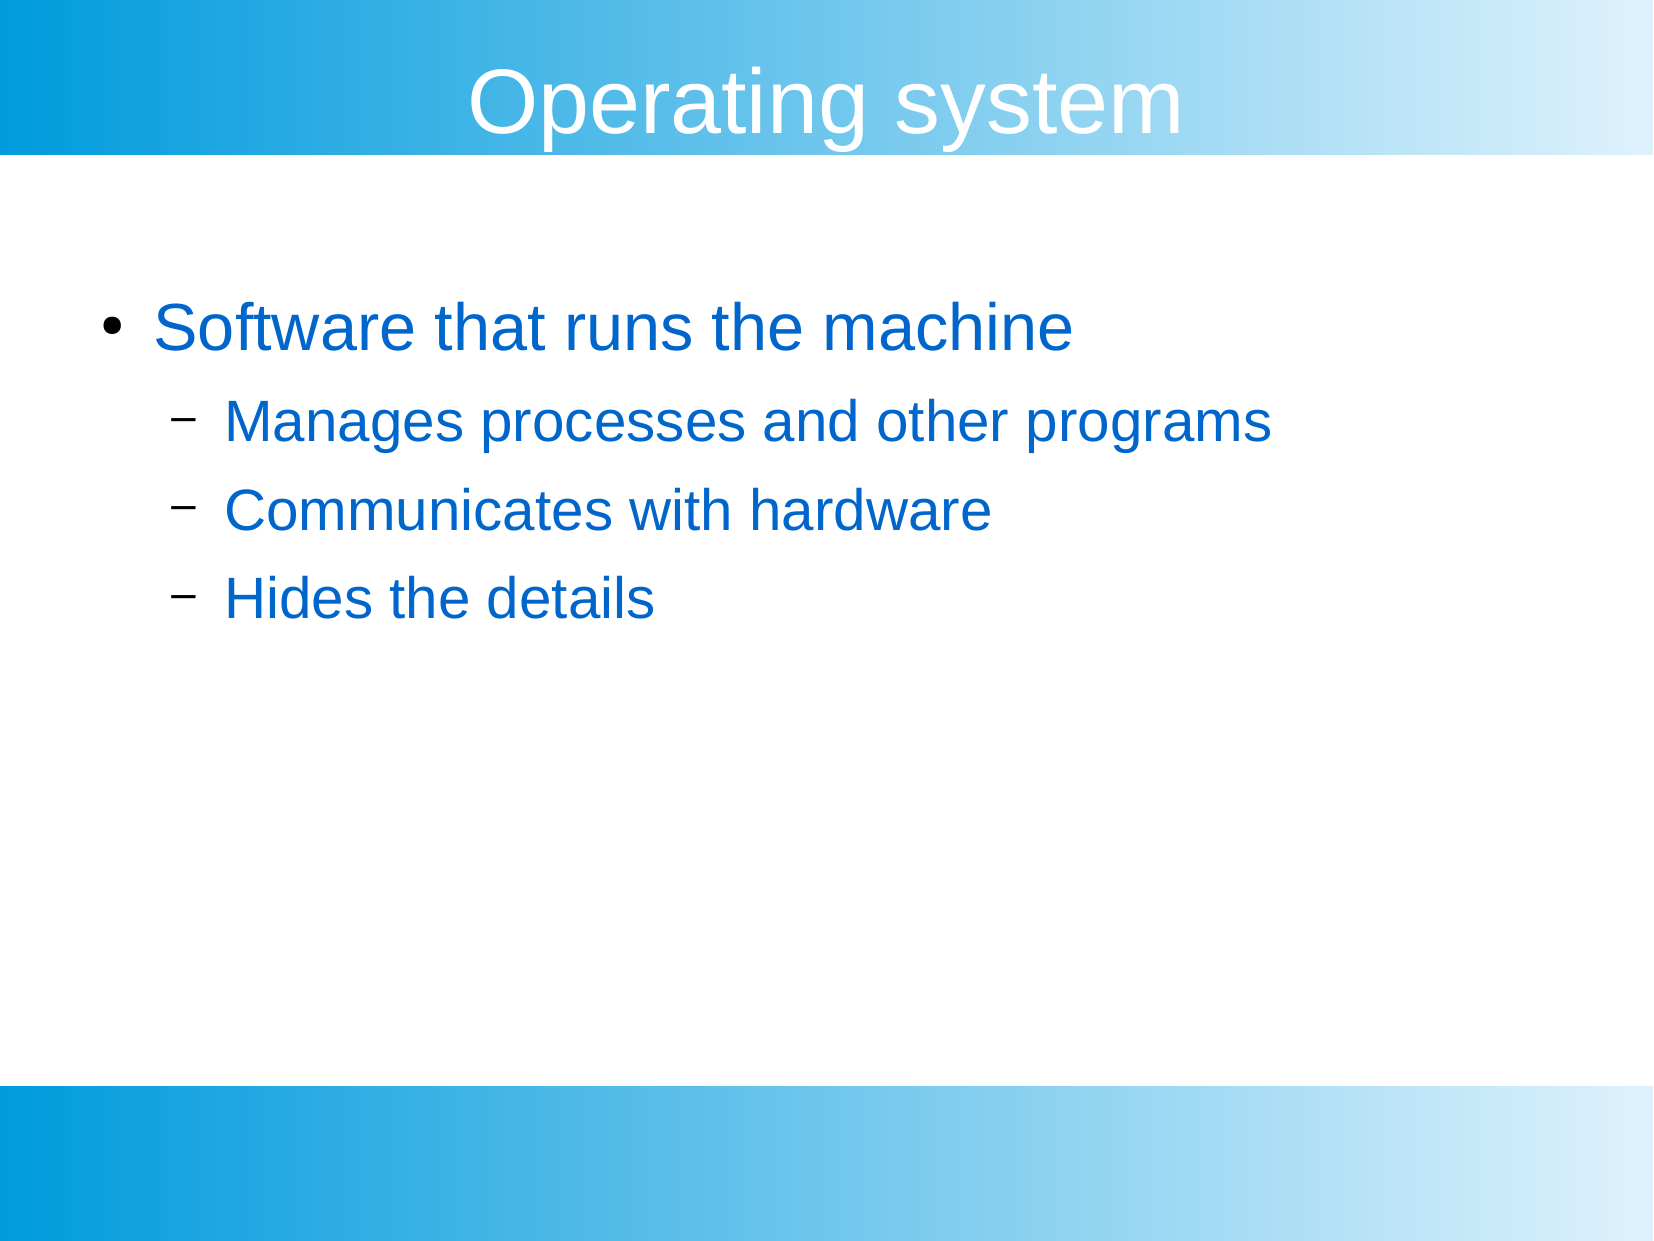

# Operating system
Software that runs the machine
Manages processes and other programs
Communicates with hardware
Hides the details